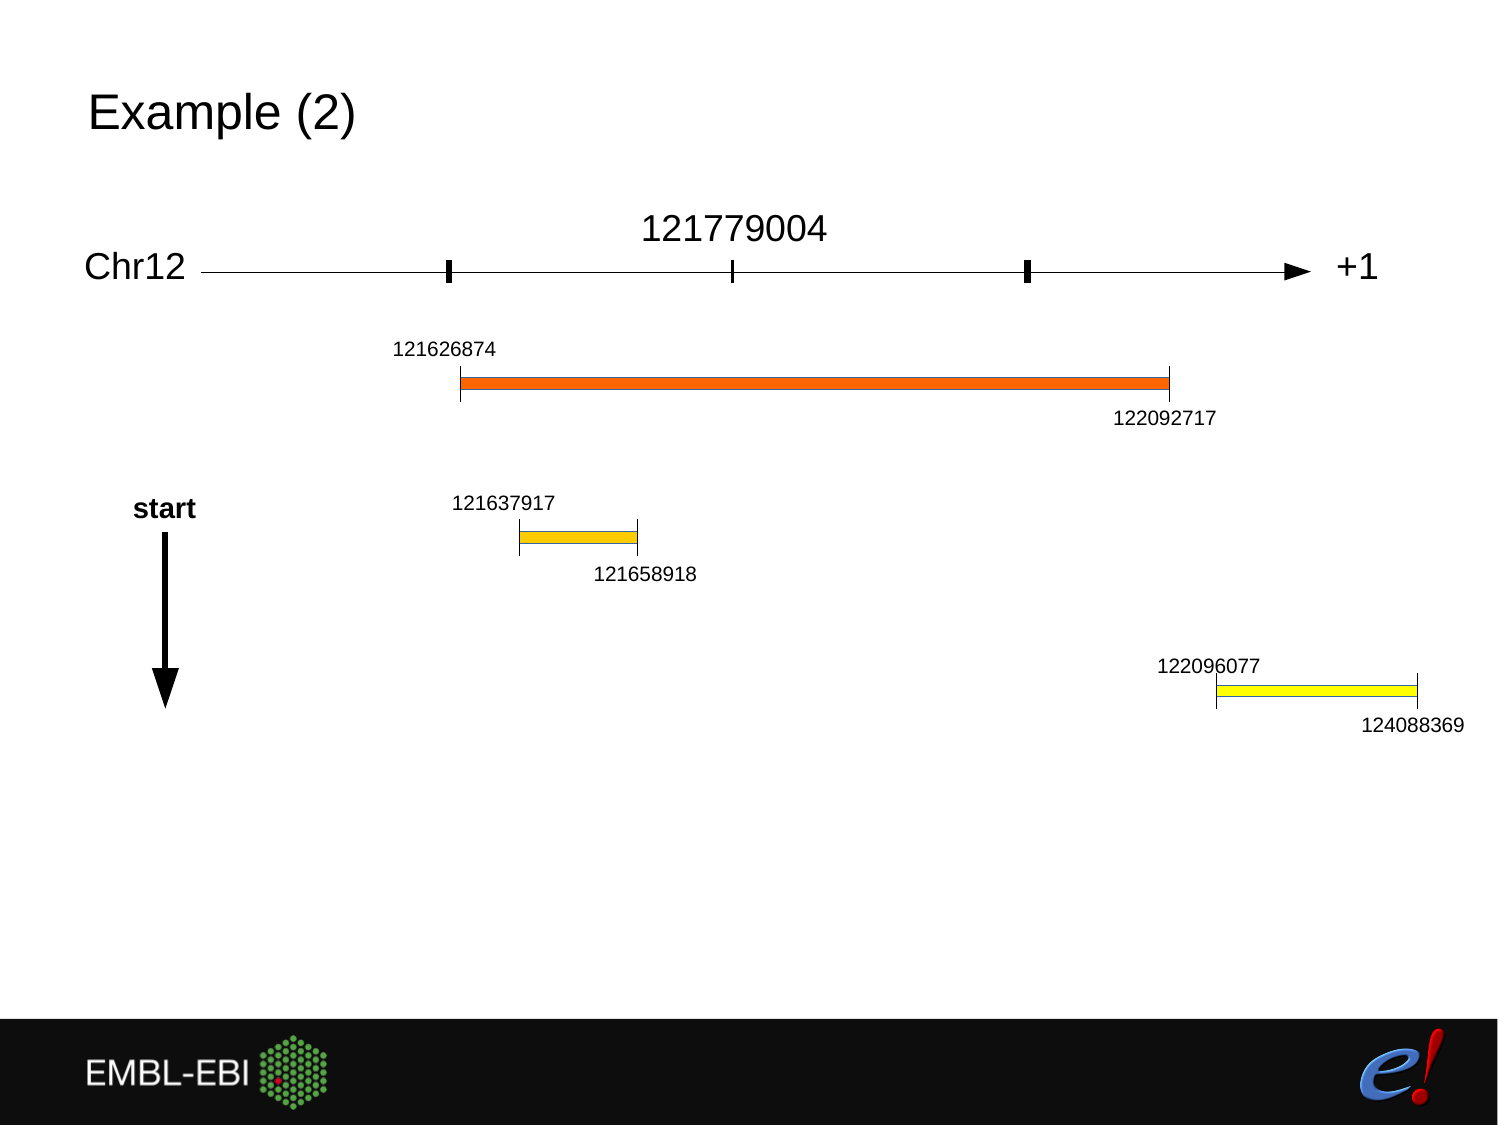

# Example (2)
121779004
Chr12
+1
121626874
122092717
start
121637917
121658918
122096077
124088369